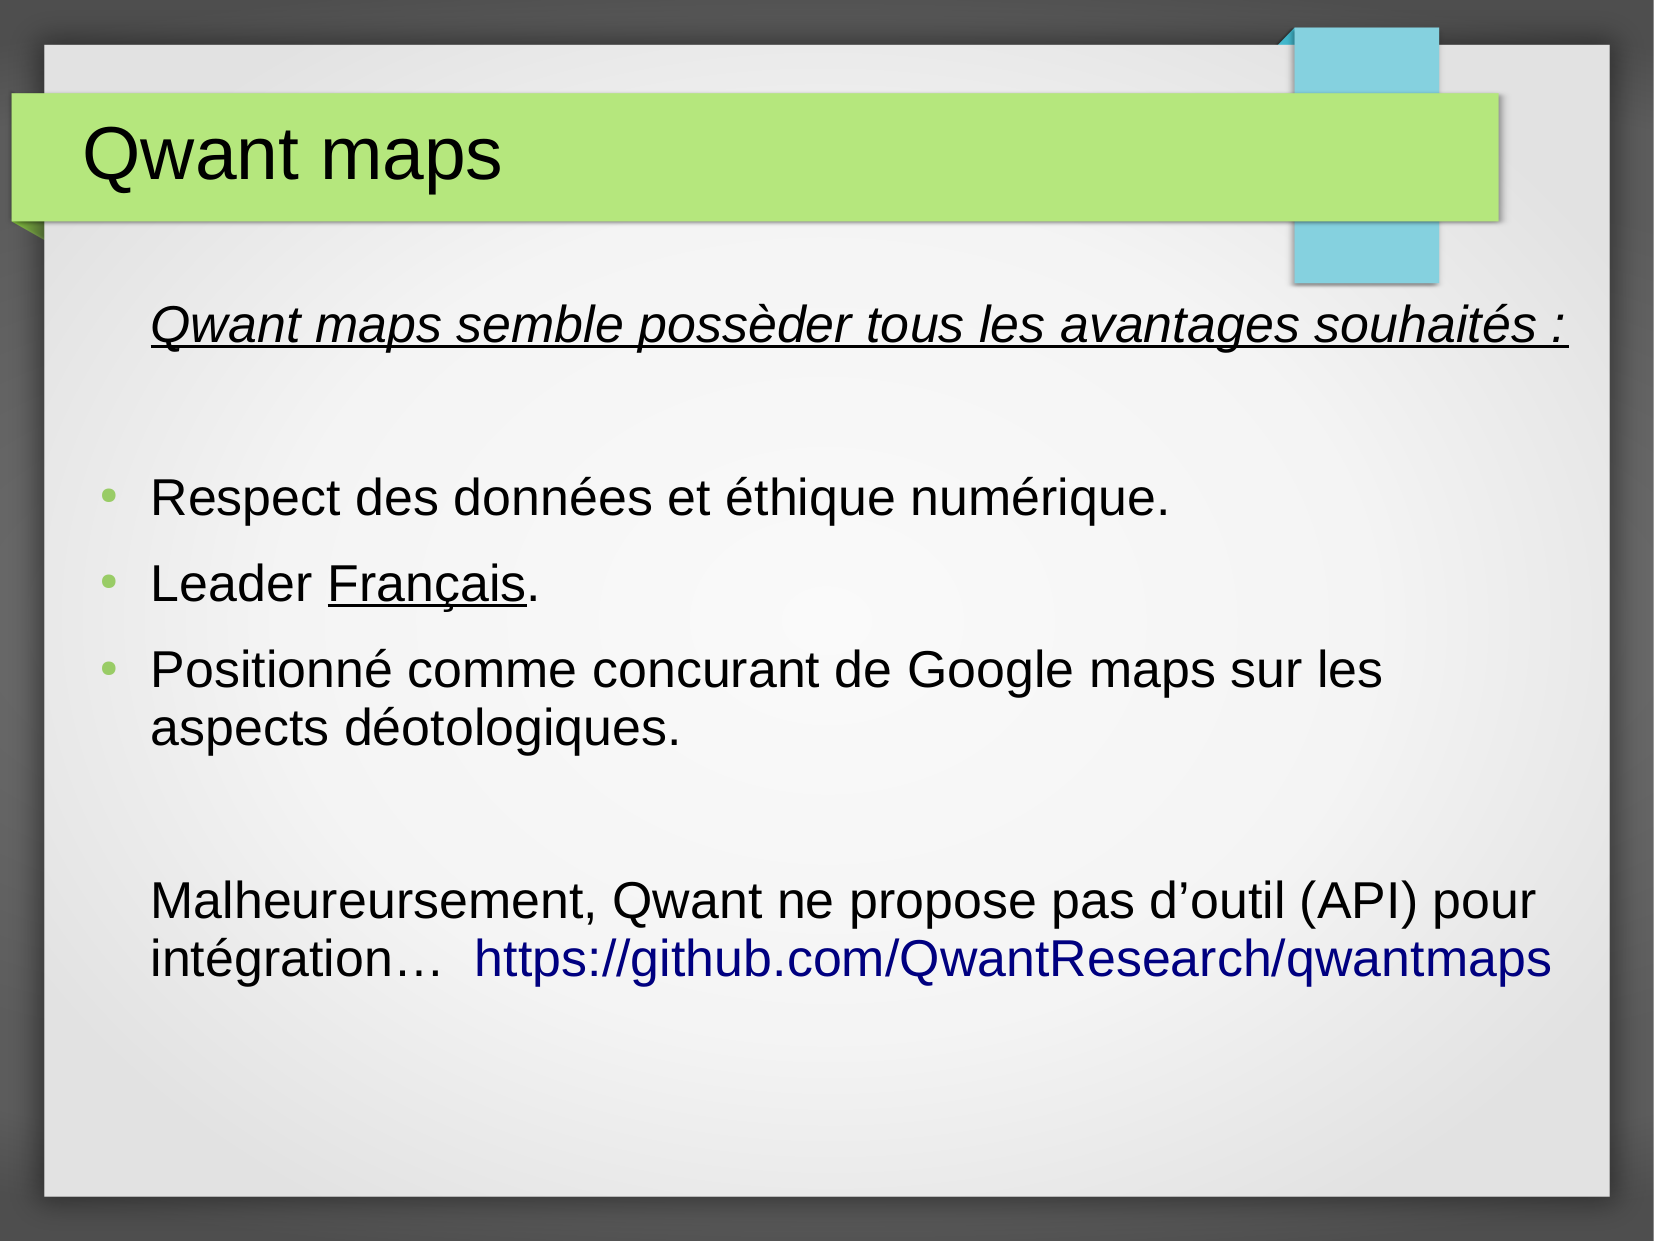

# Qwant maps
Qwant maps semble possèder tous les avantages souhaités :
Respect des données et éthique numérique.
Leader Français.
Positionné comme concurant de Google maps sur les aspects déotologiques.
Malheureursement, Qwant ne propose pas d’outil (API) pour intégration… https://github.com/QwantResearch/qwantmaps